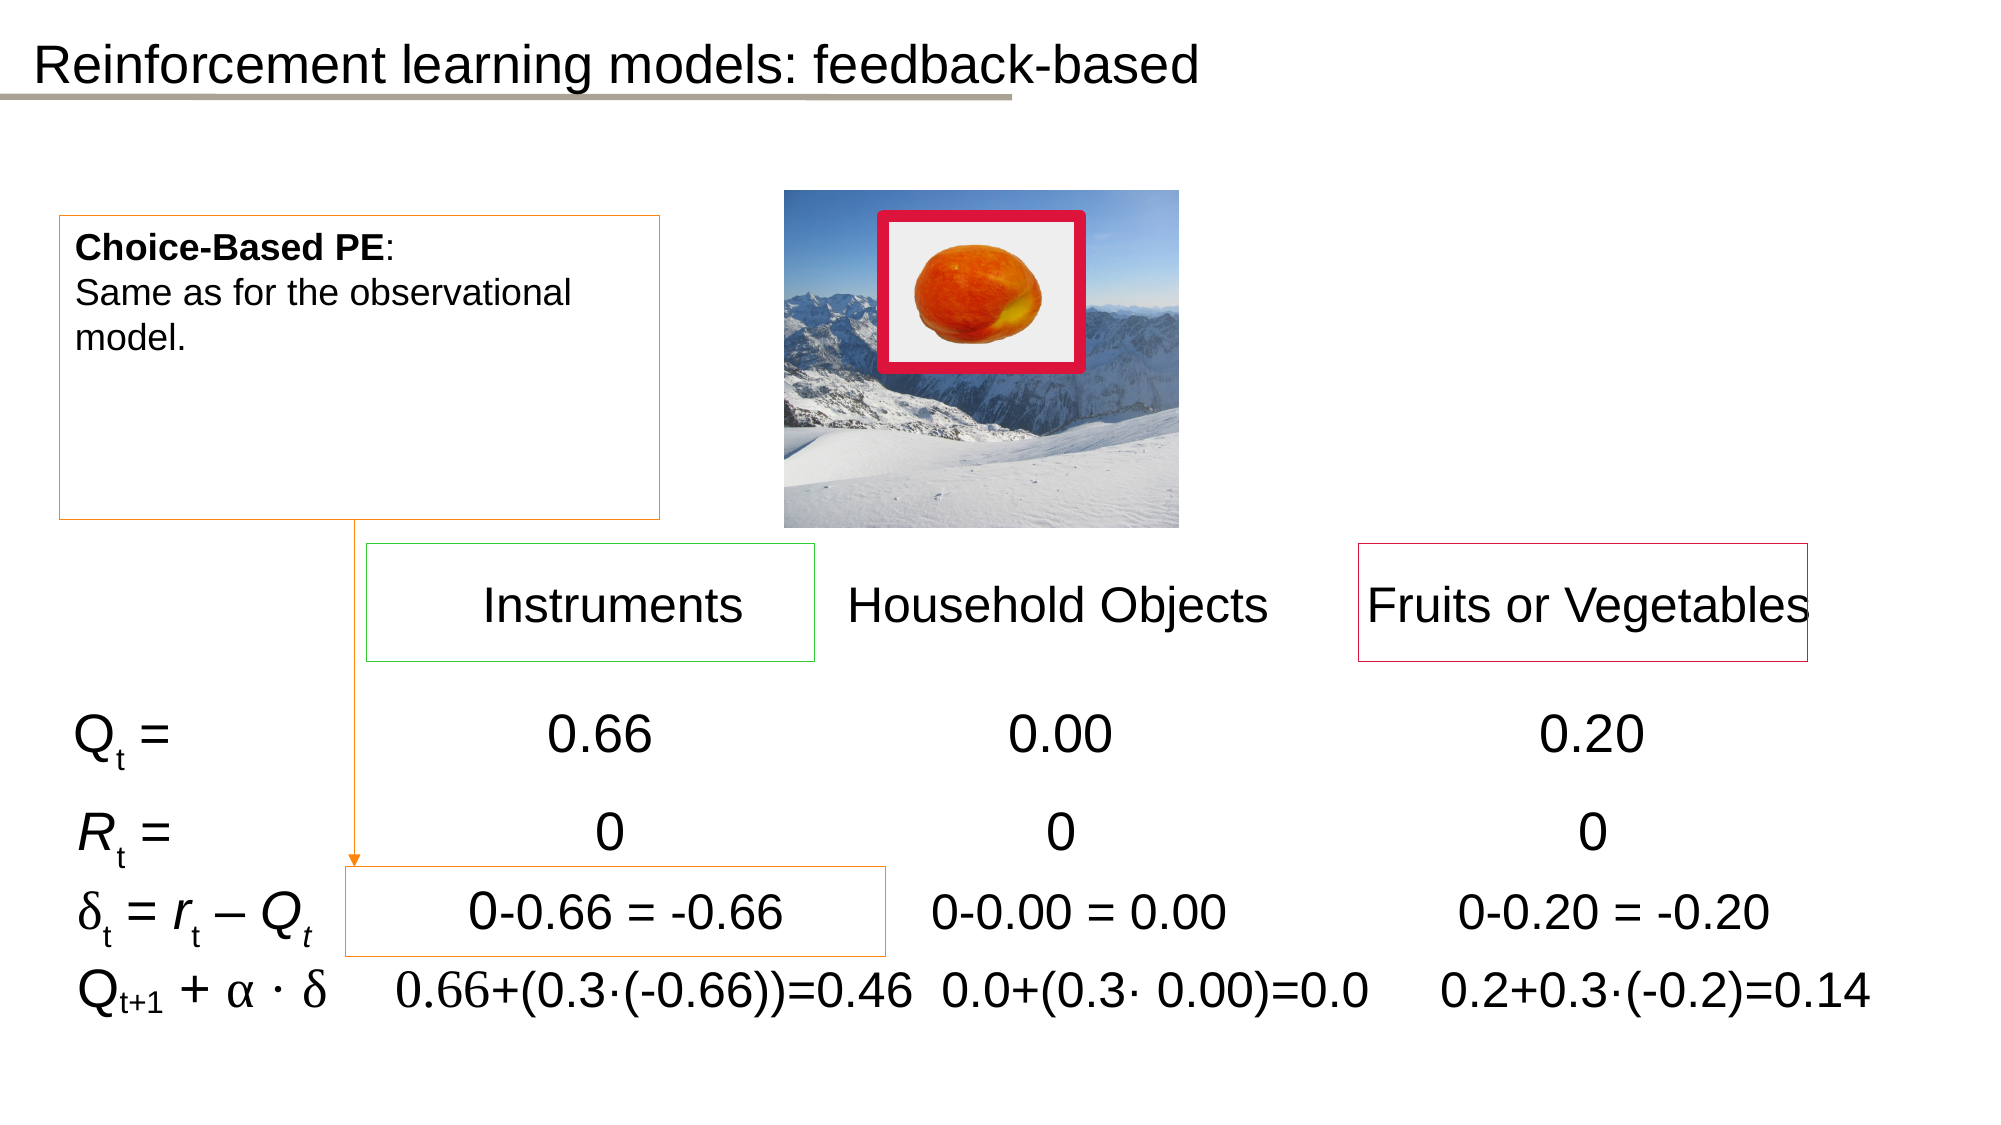

Reinforcement learning models: feedback-based
Choice-Based PE:
Same as for the observational model.
Instruments	 Household Objects Fruits or Vegetables
Qt = 				 0.66		 0.00		 0.20
Rt =			 	 0 		 0		 0
δt = rt – Qt 0-0.66 = -0.66 	 0-0.00 = 0.00		 0-0.20 = -0.20
Qt+1 + α · δ 0.66+(0.3·(-0.66))=0.46 0.0+(0.3· 0.00)=0.0 0.2+0.3·(-0.2)=0.14